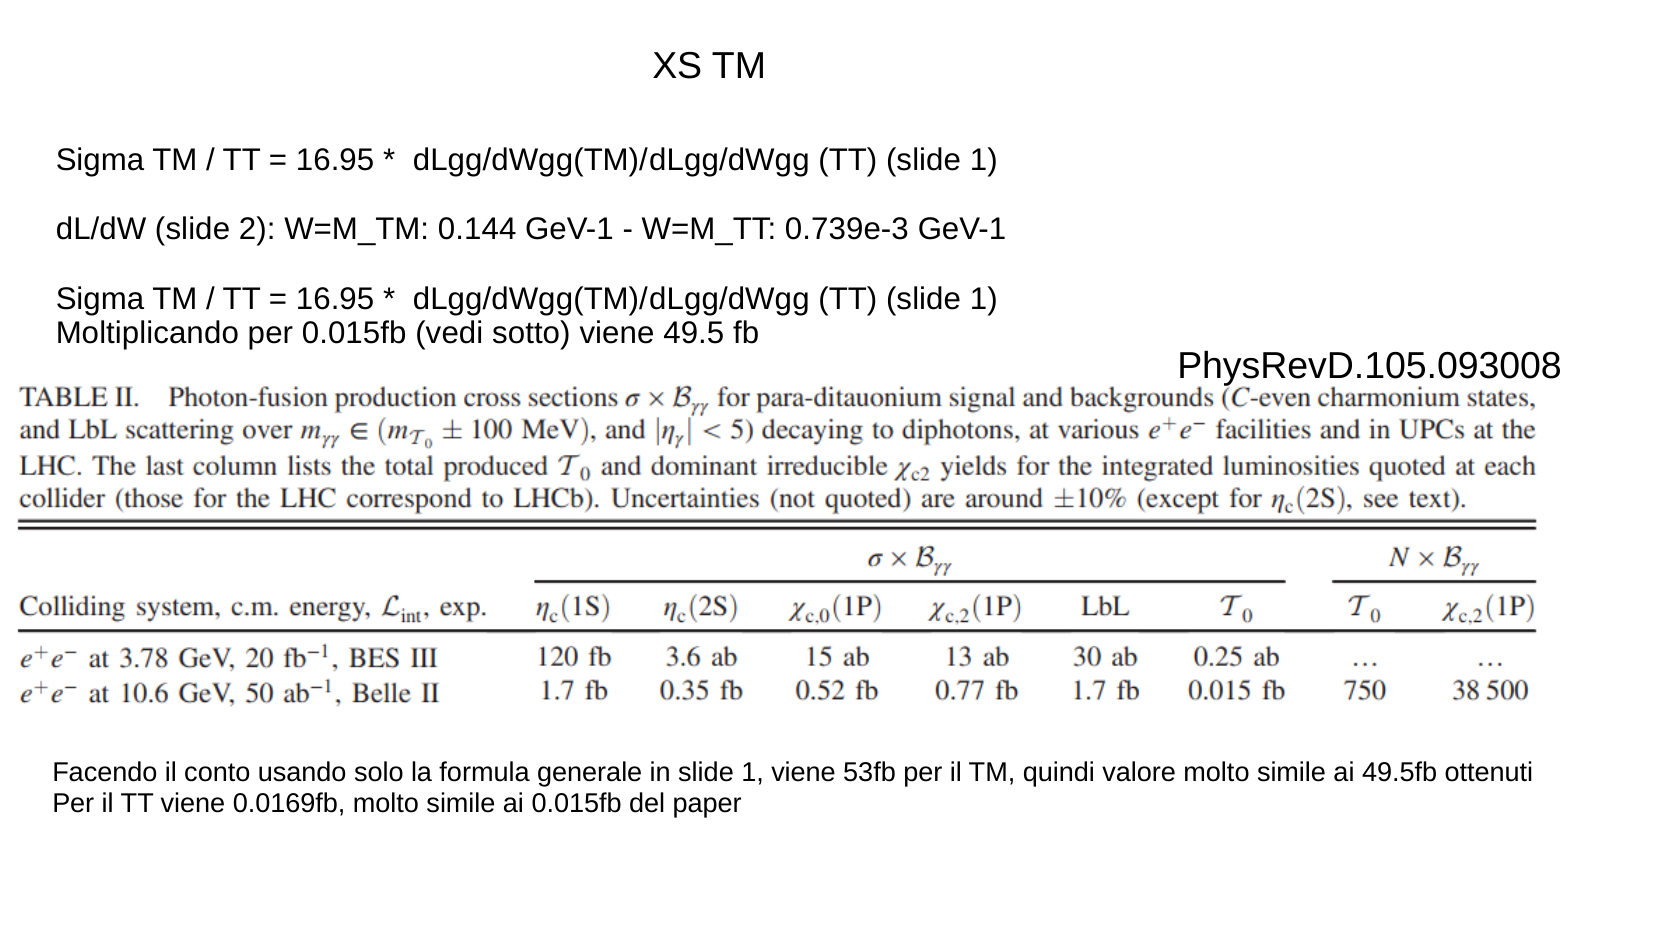

XS TM
Sigma TM / TT = 16.95 * dLgg/dWgg(TM)/dLgg/dWgg (TT) (slide 1)
dL/dW (slide 2): W=M_TM: 0.144 GeV-1 - W=M_TT: 0.739e-3 GeV-1
Sigma TM / TT = 16.95 * dLgg/dWgg(TM)/dLgg/dWgg (TT) (slide 1)
Moltiplicando per 0.015fb (vedi sotto) viene 49.5 fb
PhysRevD.105.093008
Facendo il conto usando solo la formula generale in slide 1, viene 53fb per il TM, quindi valore molto simile ai 49.5fb ottenuti
Per il TT viene 0.0169fb, molto simile ai 0.015fb del paper